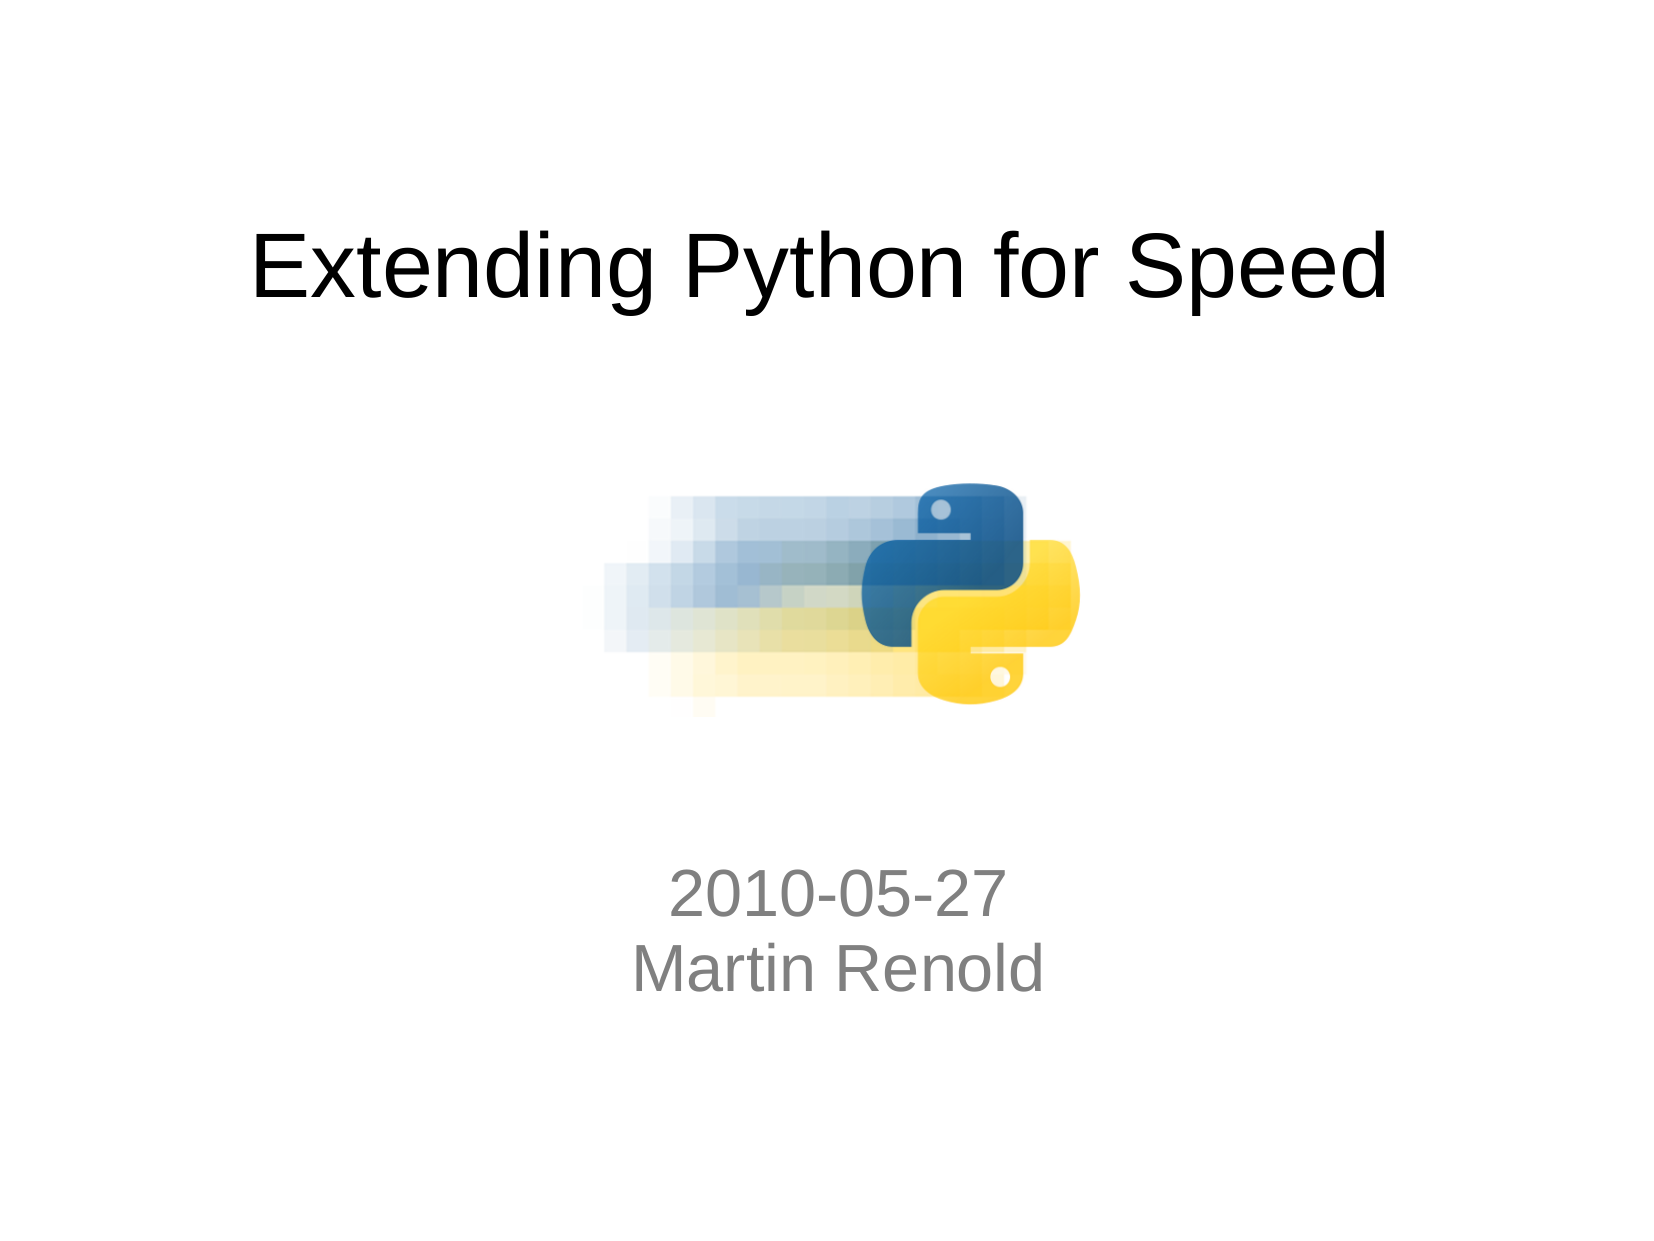

# Extending Python for Speed
2010-05-27
Martin Renold